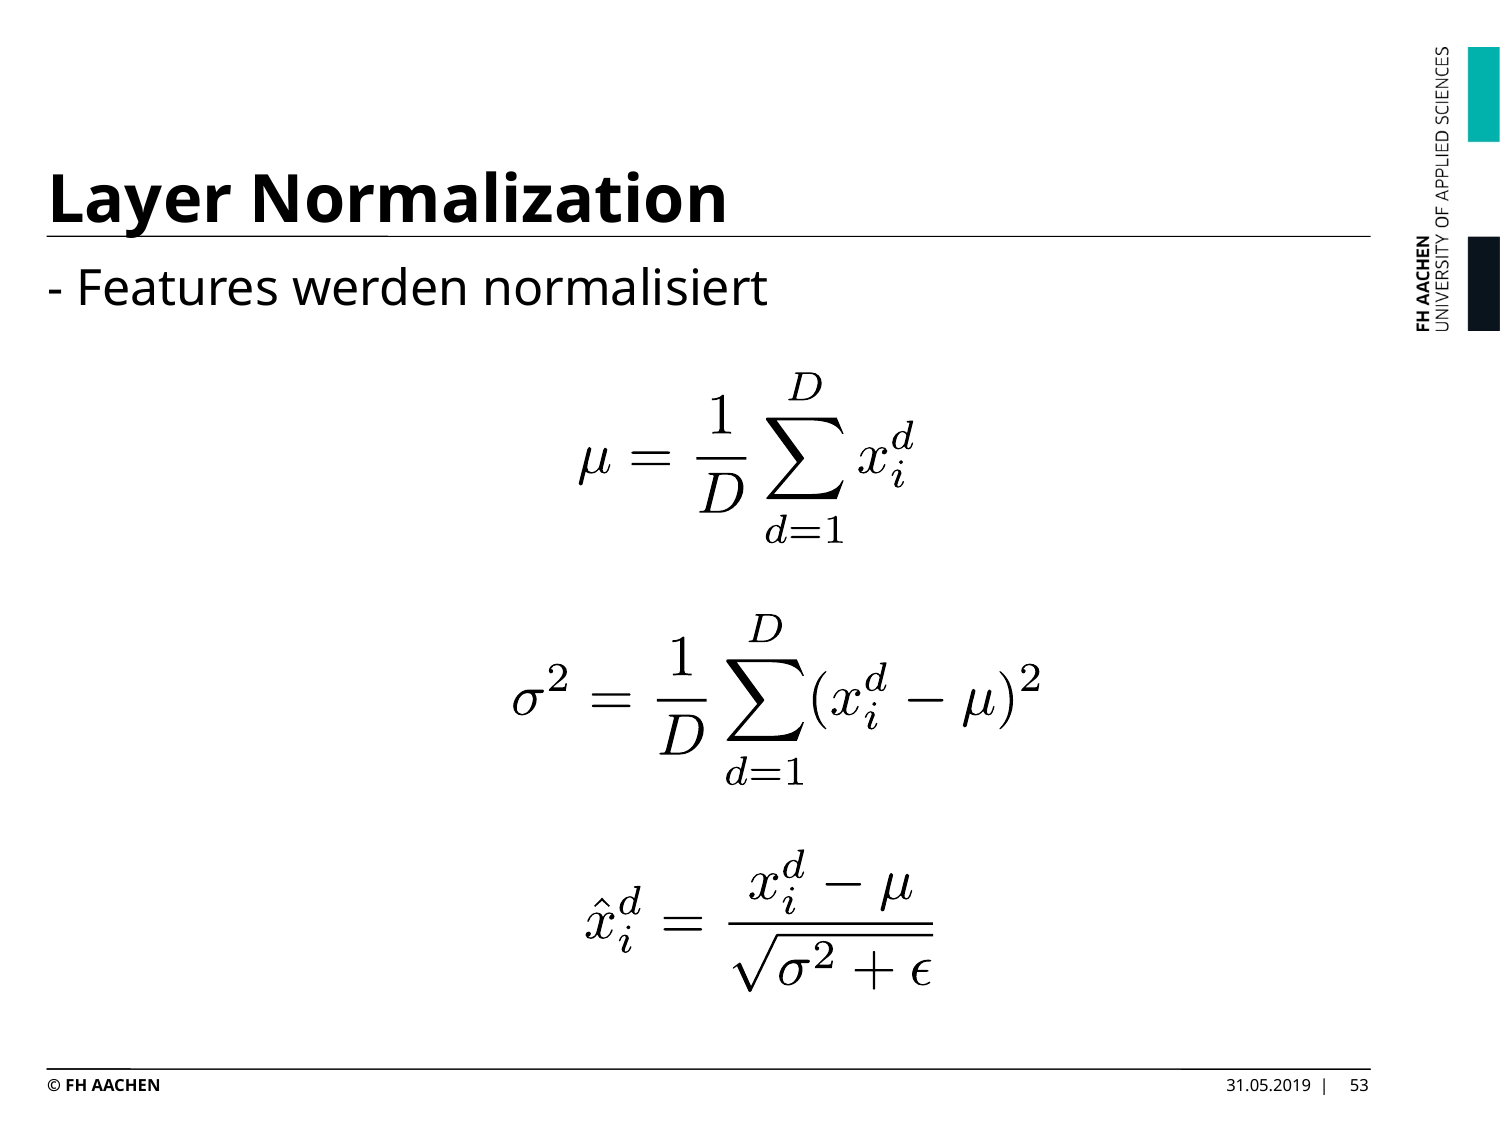

# Layer Normalization
- Features werden normalisiert
31.05.2019
53